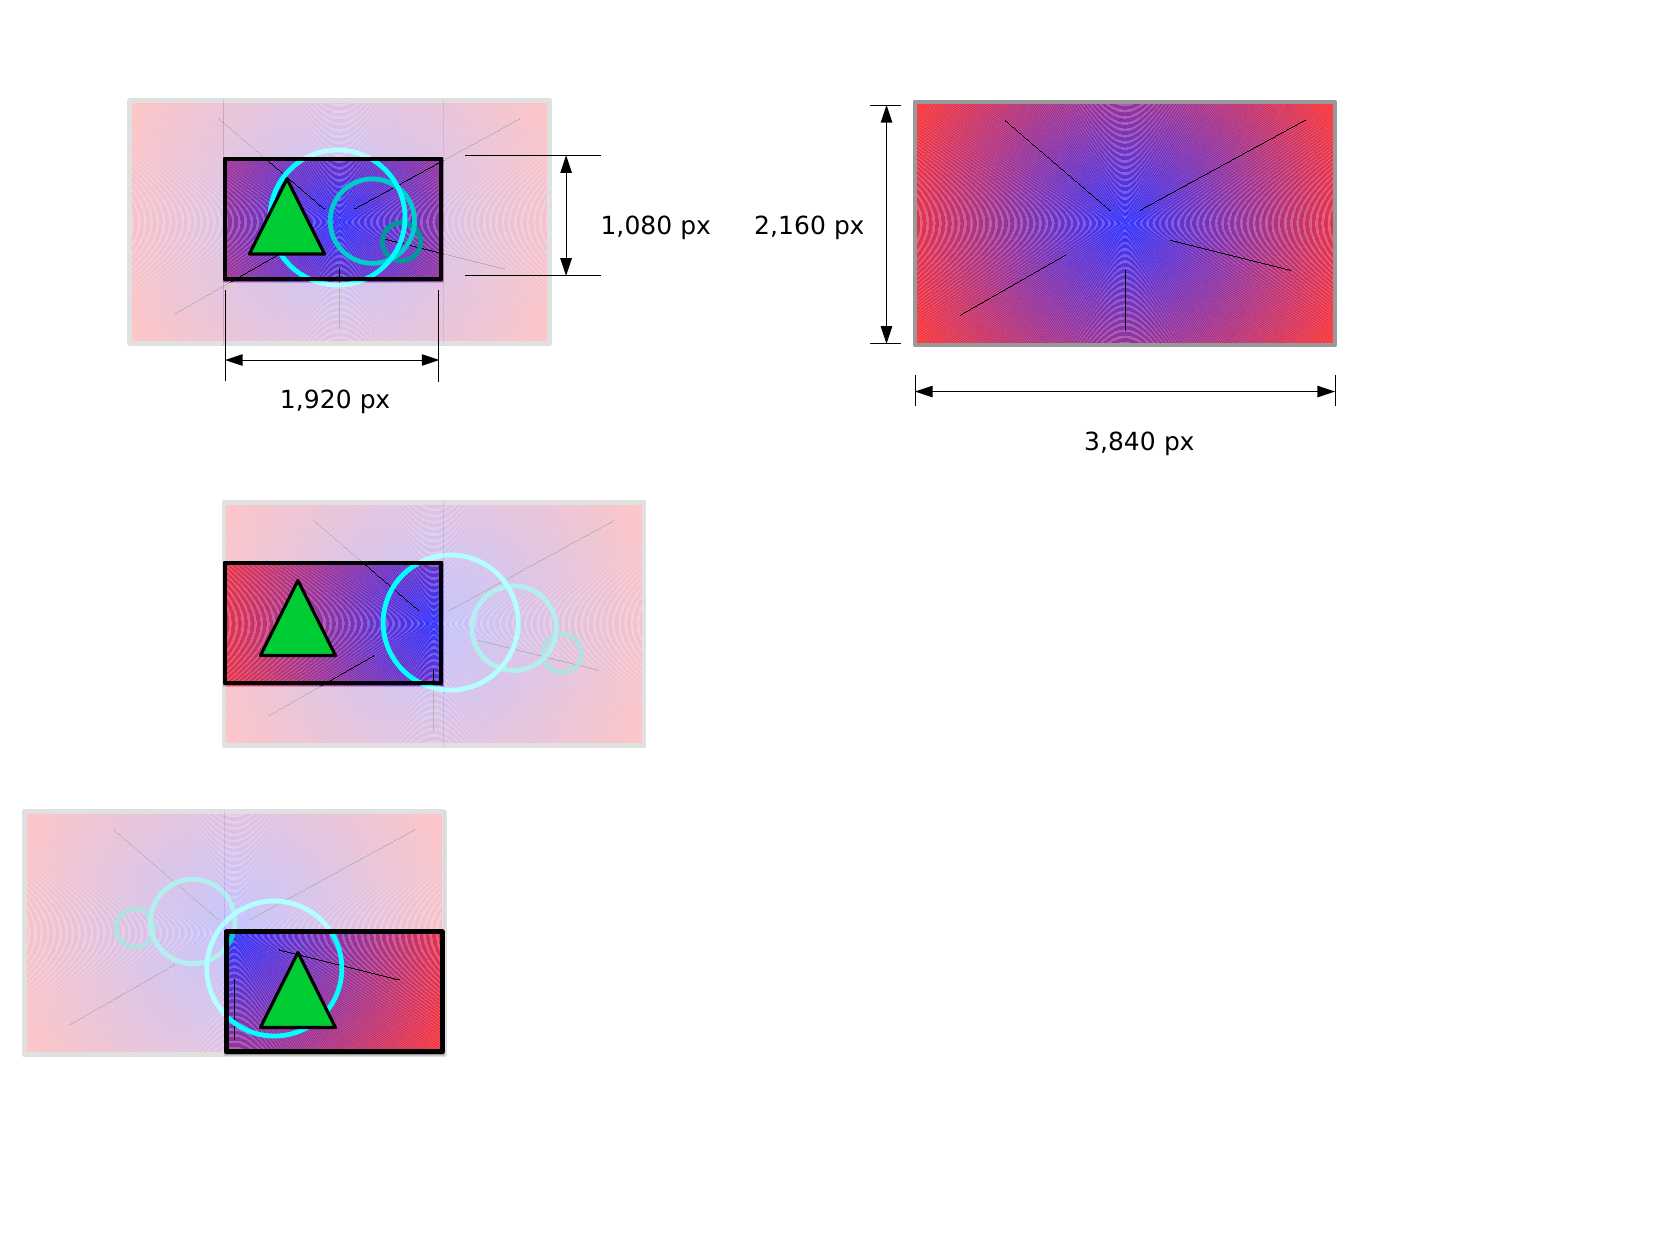

1,080 px
2,160 px
1,920 px
3,840 px